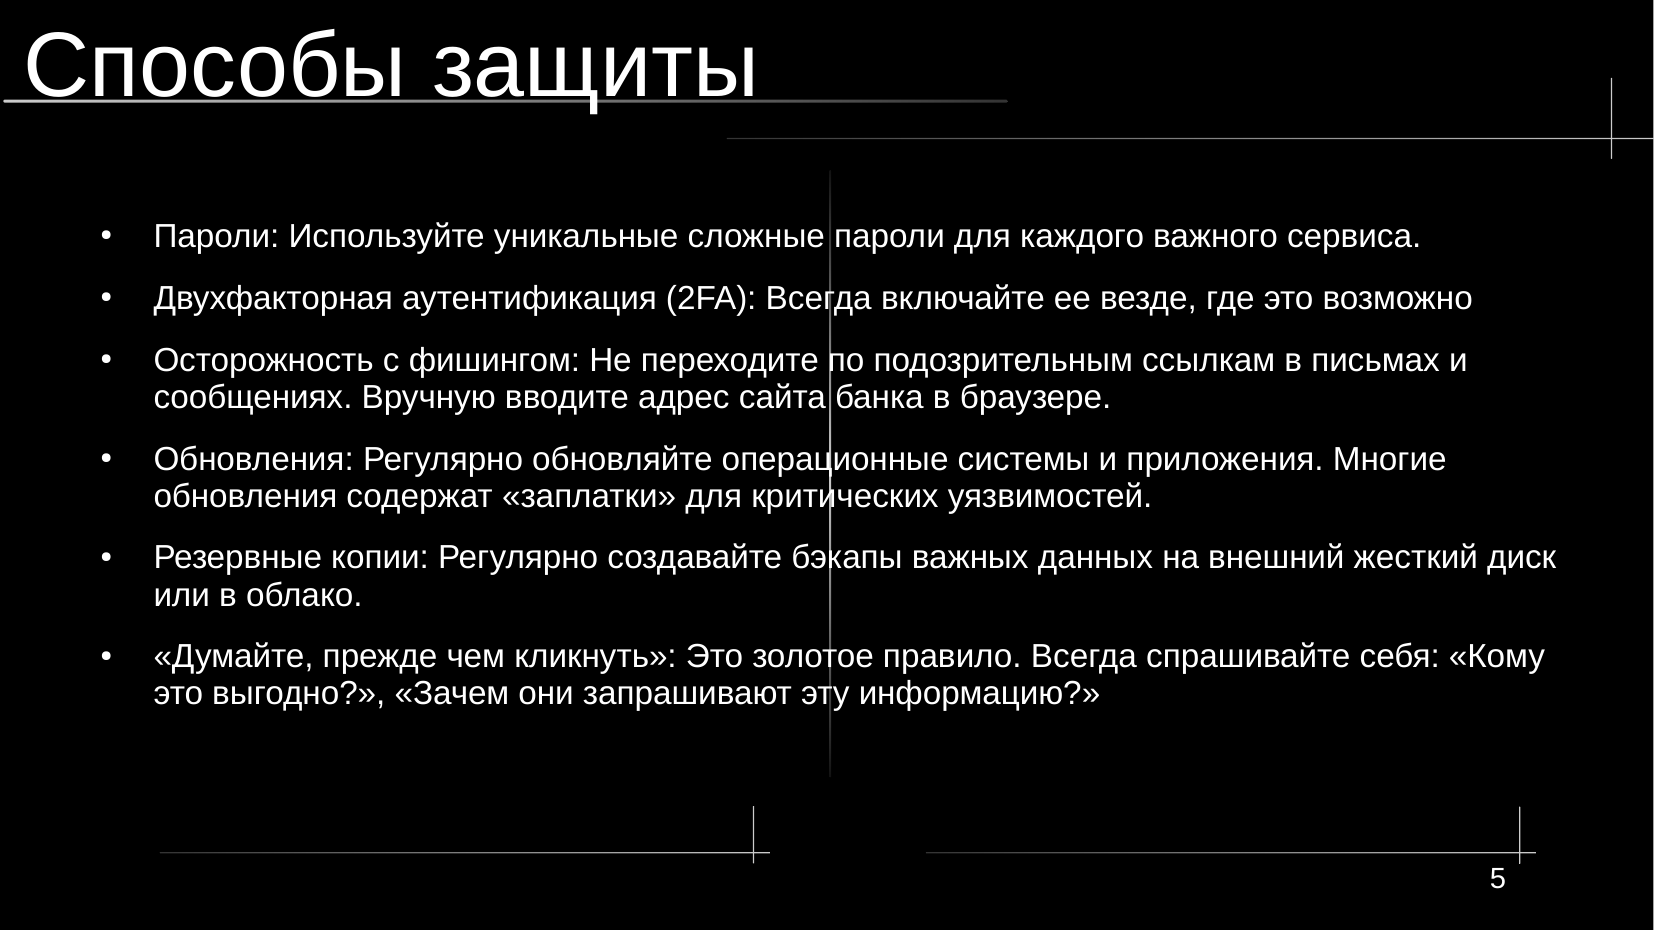

# Способы защиты
Пароли: Используйте уникальные сложные пароли для каждого важного сервиса.
Двухфакторная аутентификация (2FA): Всегда включайте ее везде, где это возможно
Осторожность с фишингом: Не переходите по подозрительным ссылкам в письмах и сообщениях. Вручную вводите адрес сайта банка в браузере.
Обновления: Регулярно обновляйте операционные системы и приложения. Многие обновления содержат «заплатки» для критических уязвимостей.
Резервные копии: Регулярно создавайте бэкапы важных данных на внешний жесткий диск или в облако.
«Думайте, прежде чем кликнуть»: Это золотое правило. Всегда спрашивайте себя: «Кому это выгодно?», «Зачем они запрашивают эту информацию?»
5